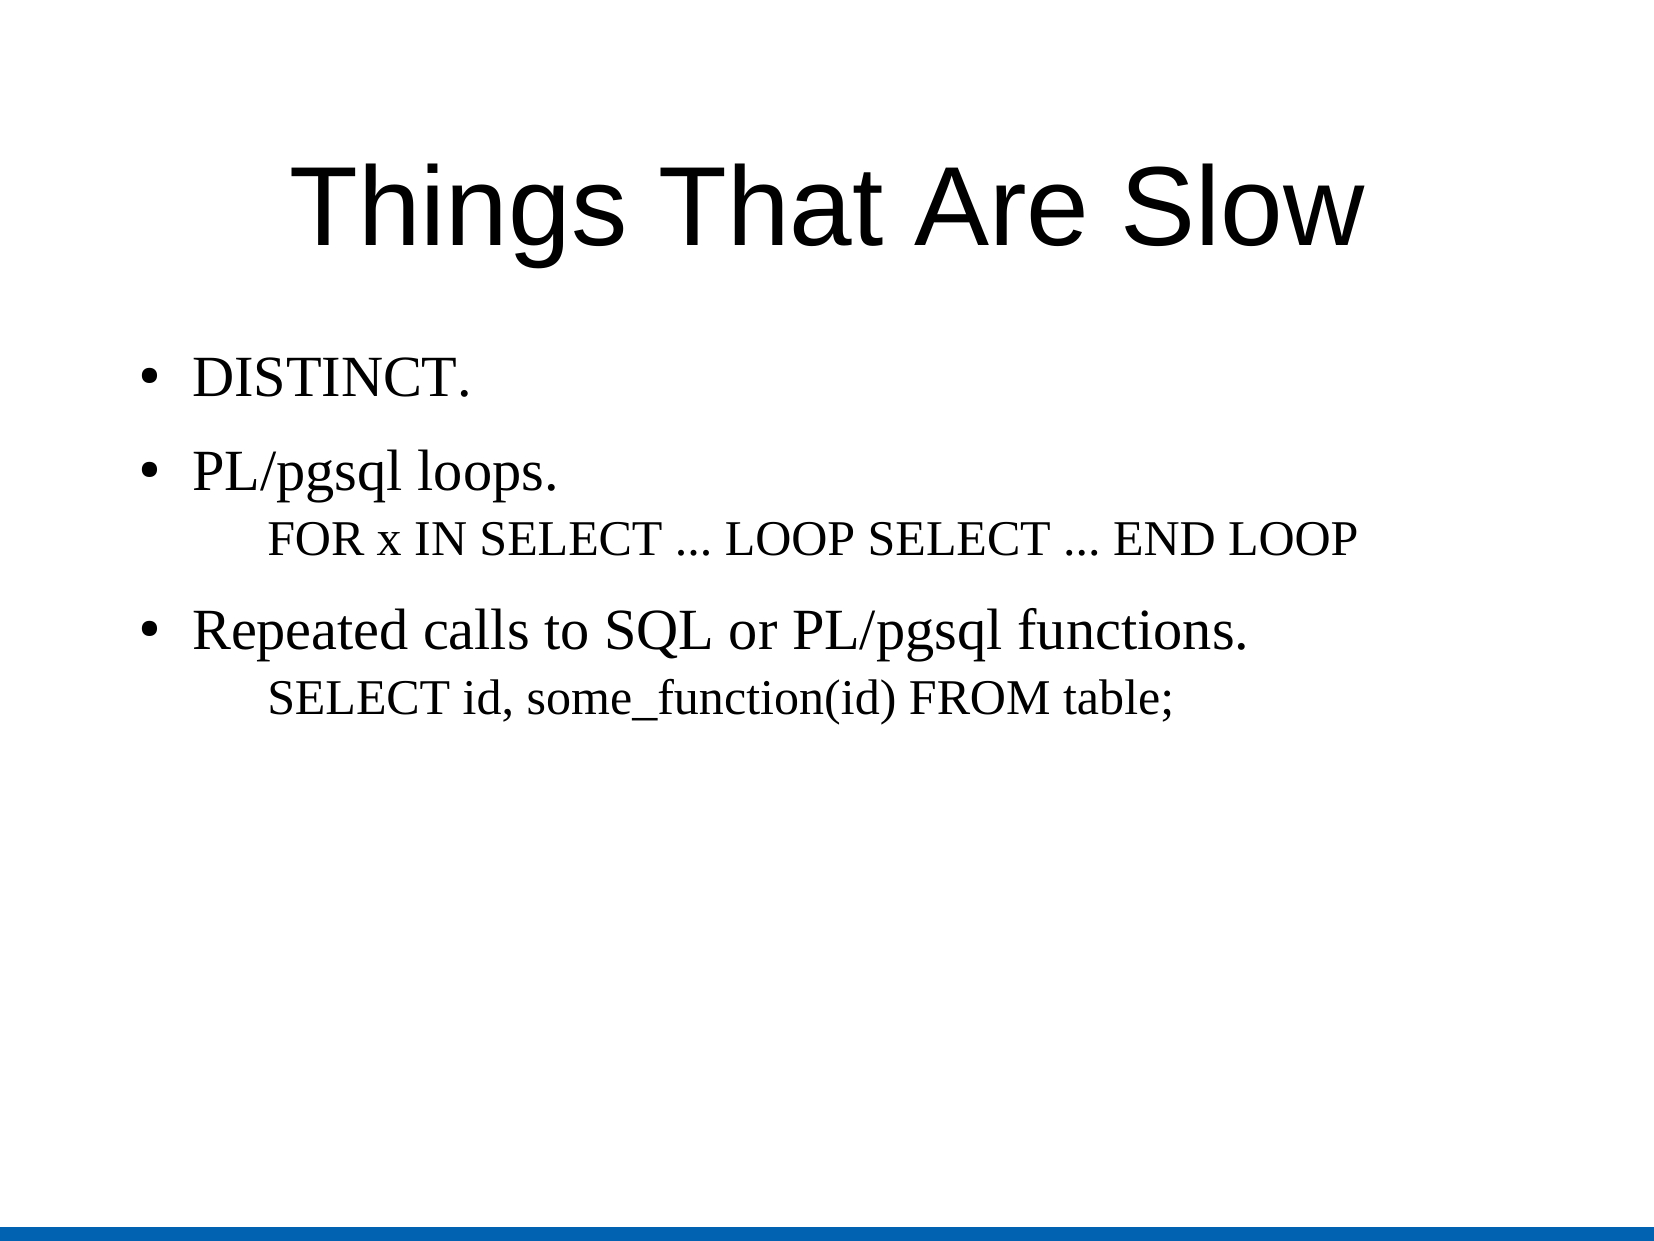

# Things That Are Slow
DISTINCT.
PL/pgsql loops.
	FOR x IN SELECT ... LOOP SELECT ... END LOOP
Repeated calls to SQL or PL/pgsql functions.
	SELECT id, some_function(id) FROM table;